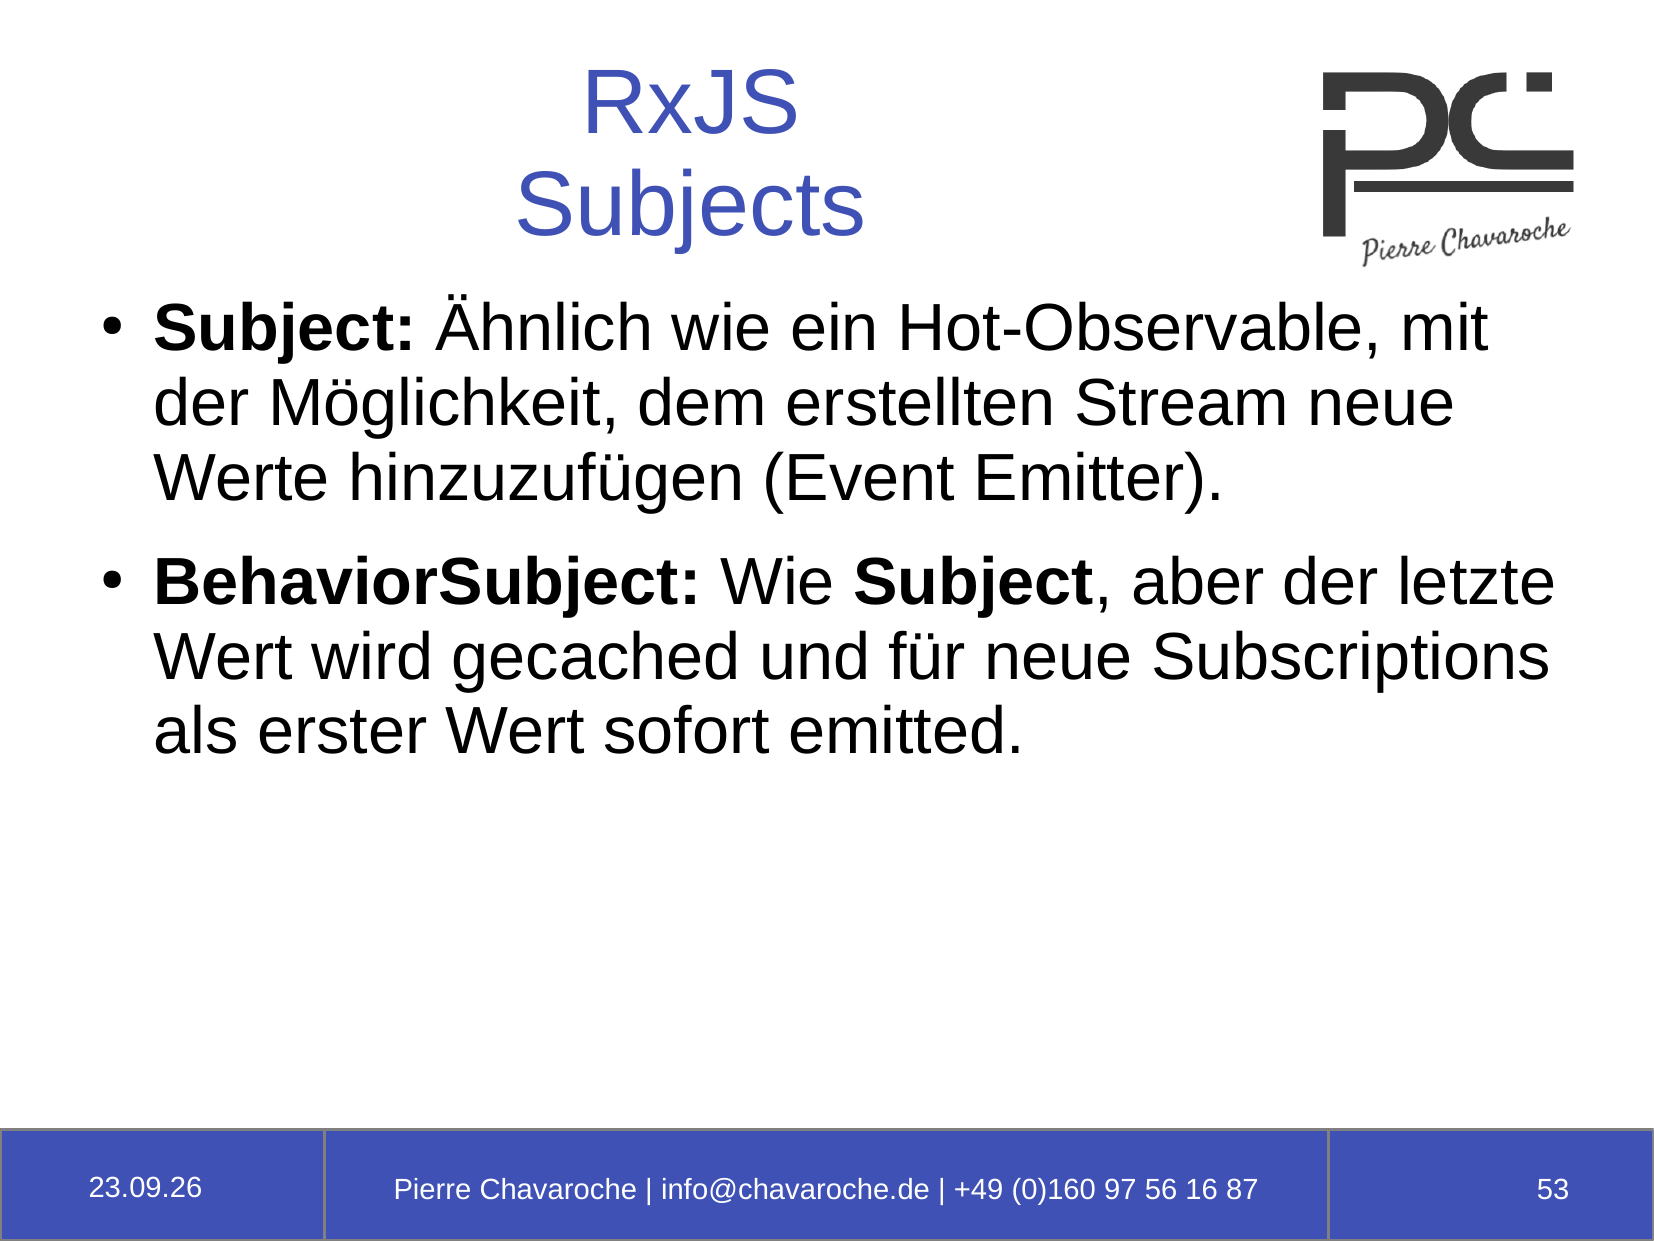

# RxJS Subjects
Subject: Ähnlich wie ein Hot-Observable, mit der Möglichkeit, dem erstellten Stream neue Werte hinzuzufügen (Event Emitter).
BehaviorSubject: Wie Subject, aber der letzte Wert wird gecached und für neue Subscriptions als erster Wert sofort emitted.
Pierre Chavaroche | info@chavaroche.de | +49 (0)160 97 56 16 87
53